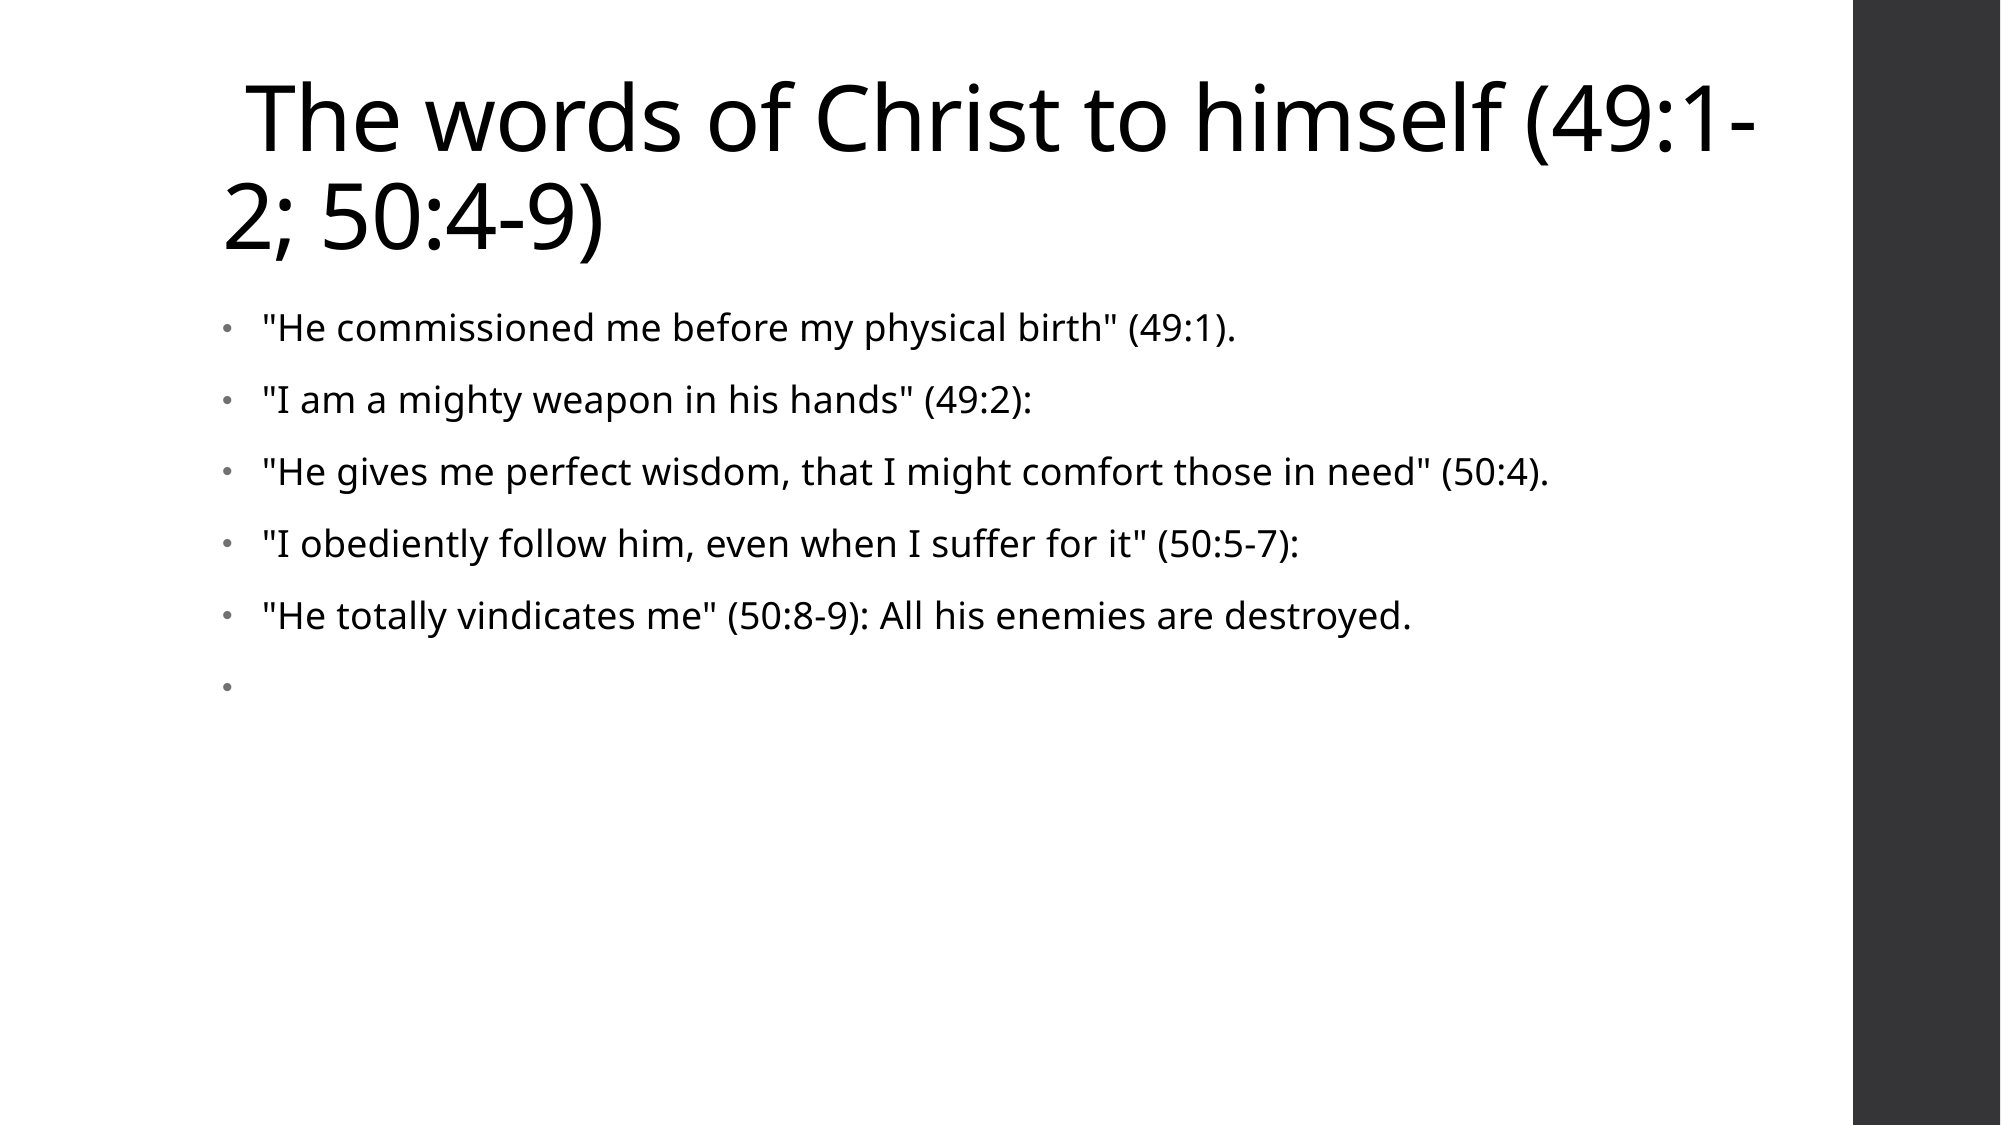

# The words of Christ to himself (49:1-2; 50:4-9)
 "He commissioned me before my physical birth" (49:1).
 "I am a mighty weapon in his hands" (49:2):
 "He gives me perfect wisdom, that I might comfort those in need" (50:4).
 "I obediently follow him, even when I suffer for it" (50:5-7):
 "He totally vindicates me" (50:8-9): All his enemies are destroyed.